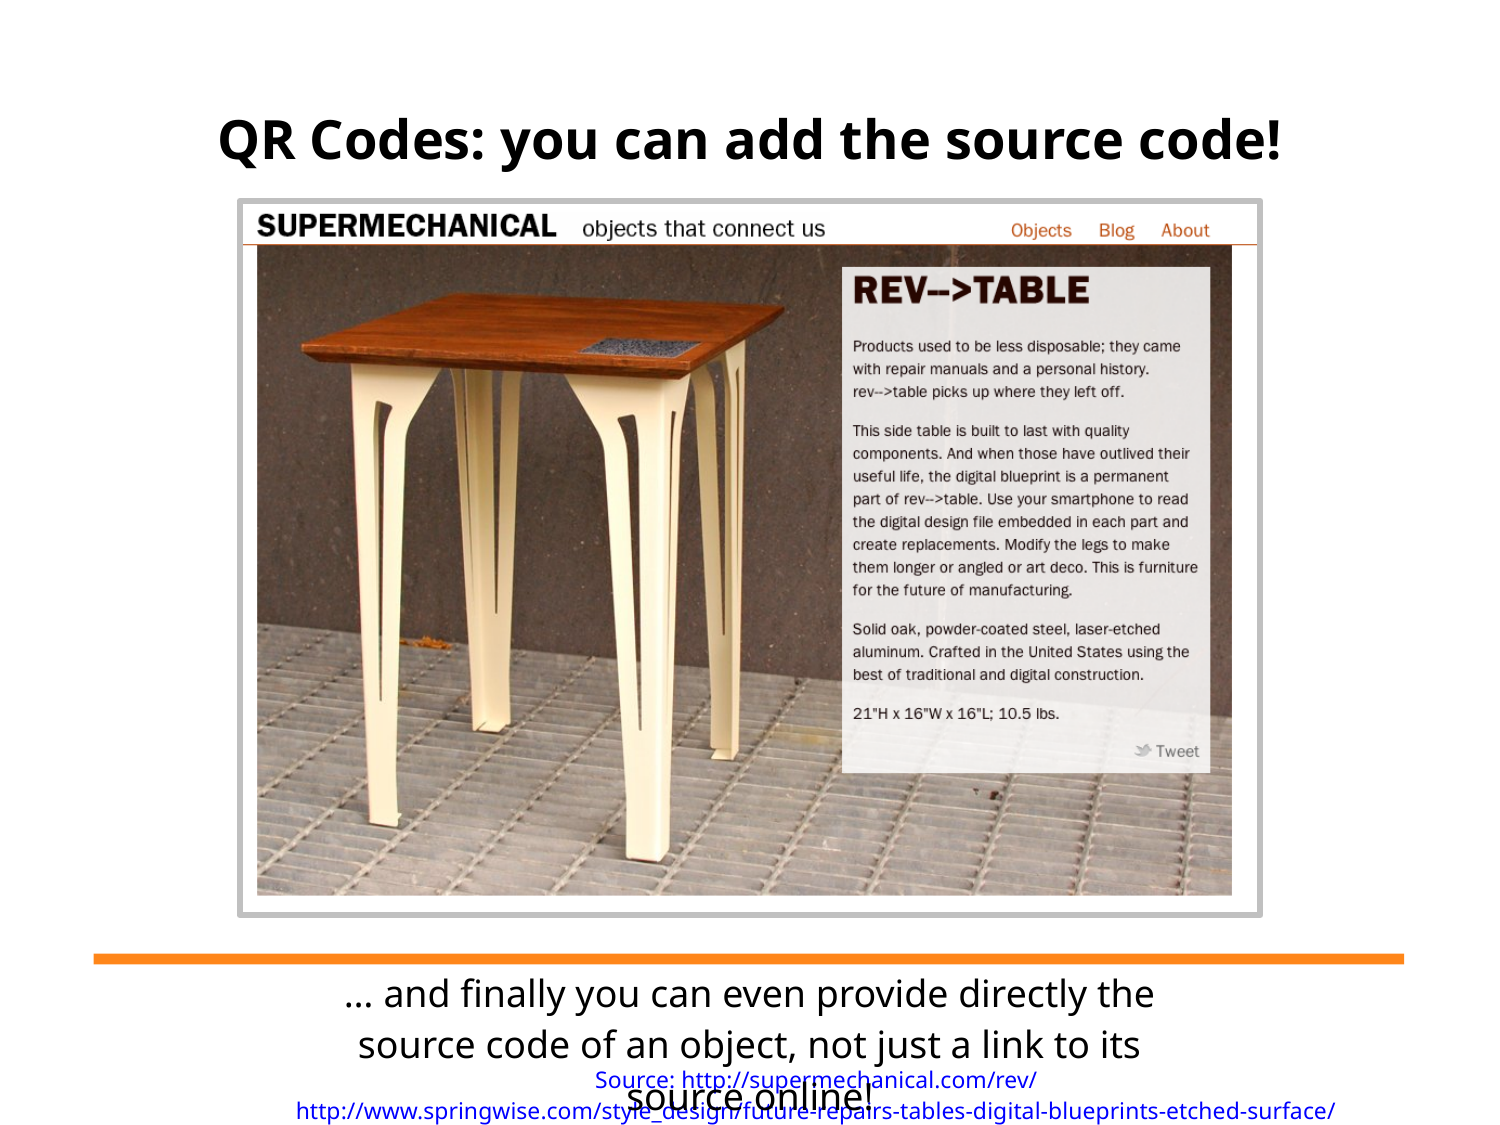

# QR Codes: you can add the source code!
… and finally you can even provide directly the source code of an object, not just a link to its source online!
Source: http://supermechanical.com/rev/
http://www.springwise.com/style_design/future-repairs-tables-digital-blueprints-etched-surface/